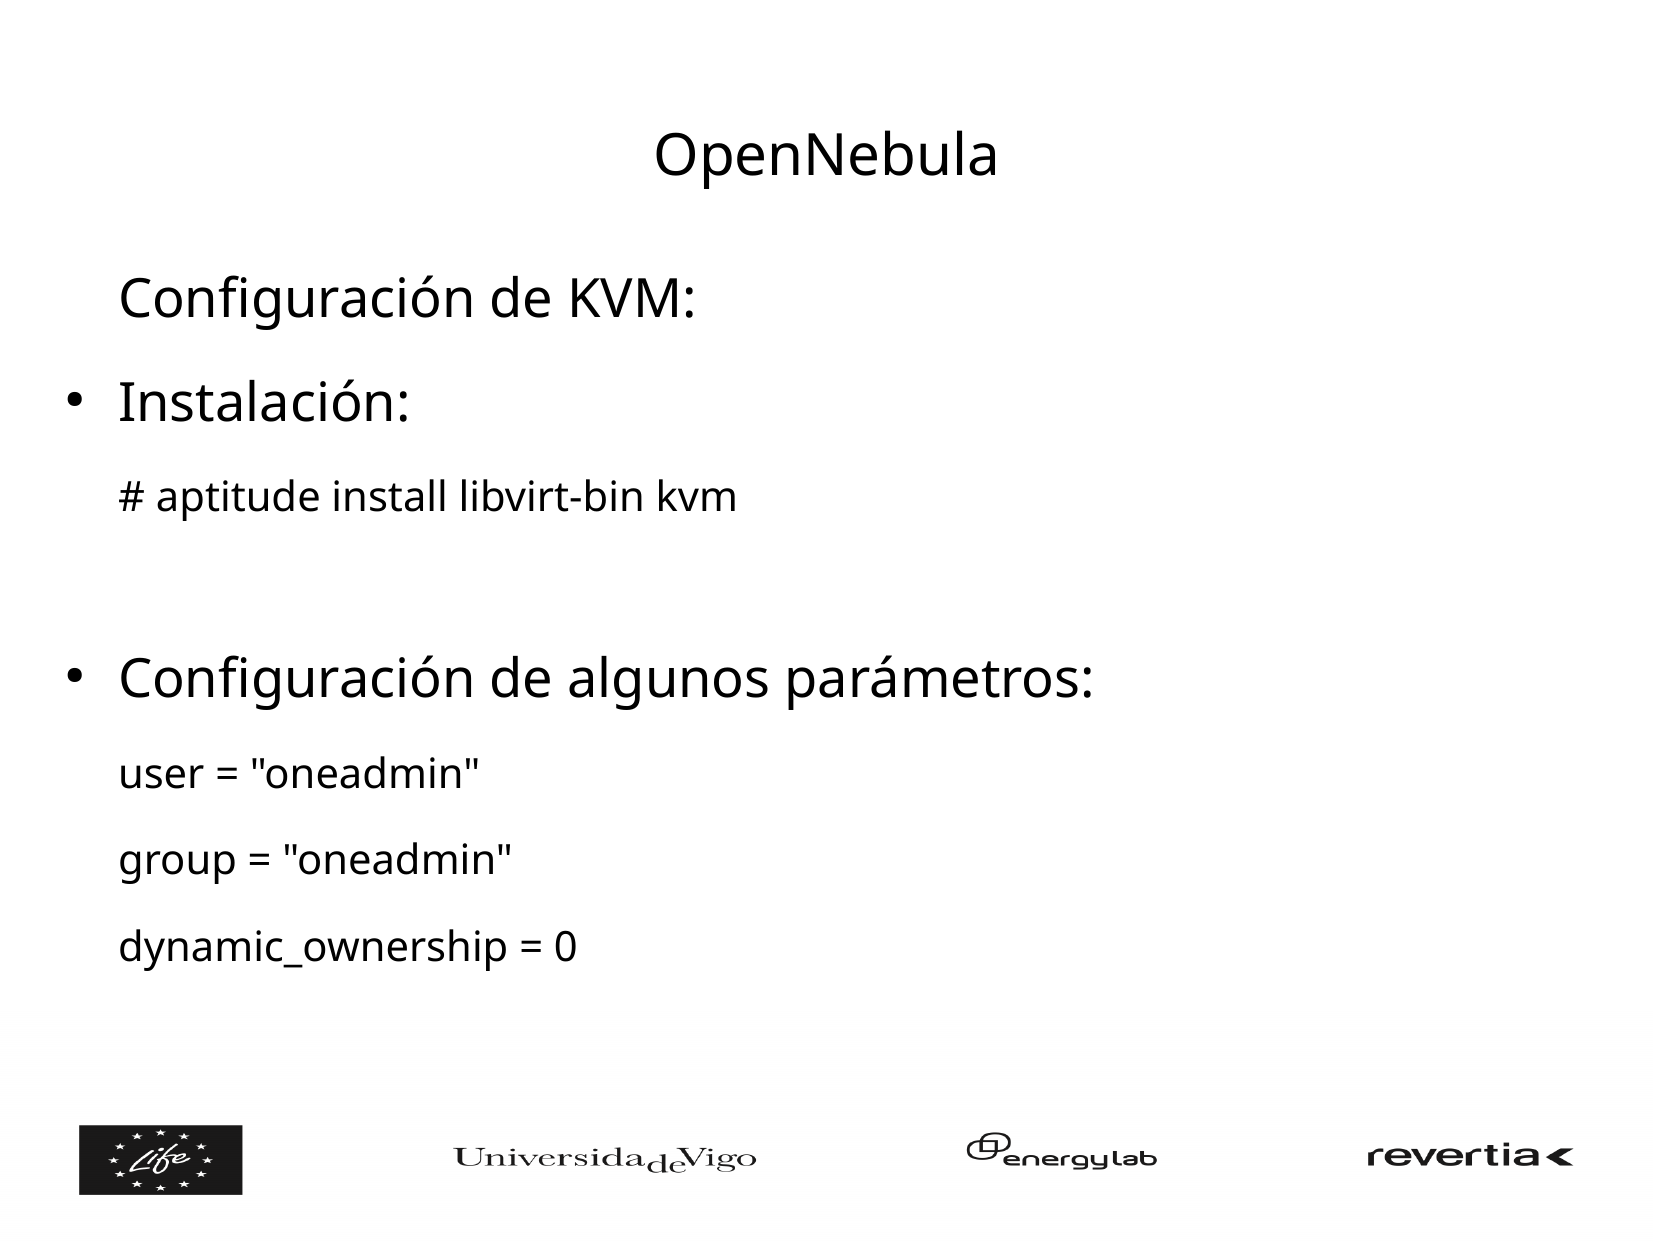

# OpenNebula
Configuración de KVM:
Instalación:
# aptitude install libvirt-bin kvm
Configuración de algunos parámetros:
user = "oneadmin"
group = "oneadmin"
dynamic_ownership = 0